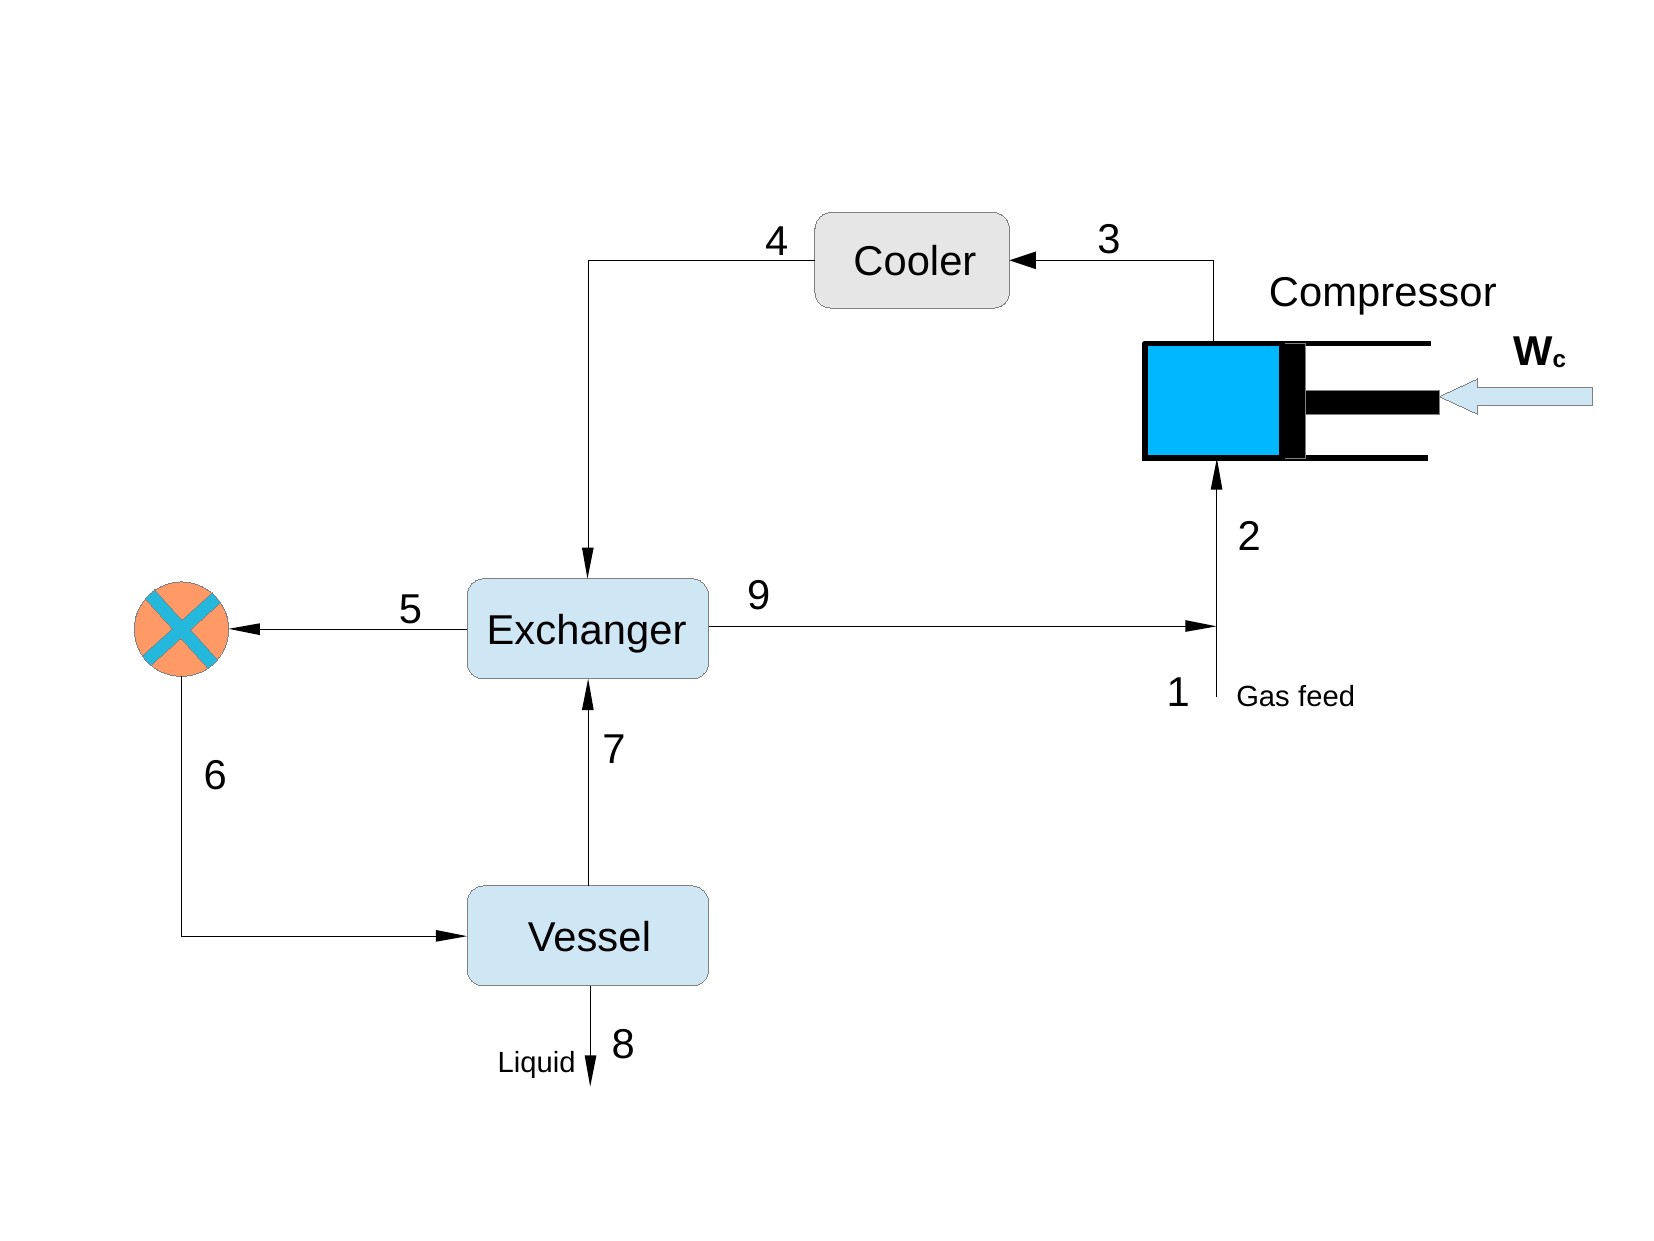

3
4
Cooler
Compressor
Wc
2
9
5
Exchanger
1
Gas feed
7
6
Vessel
8
Liquid